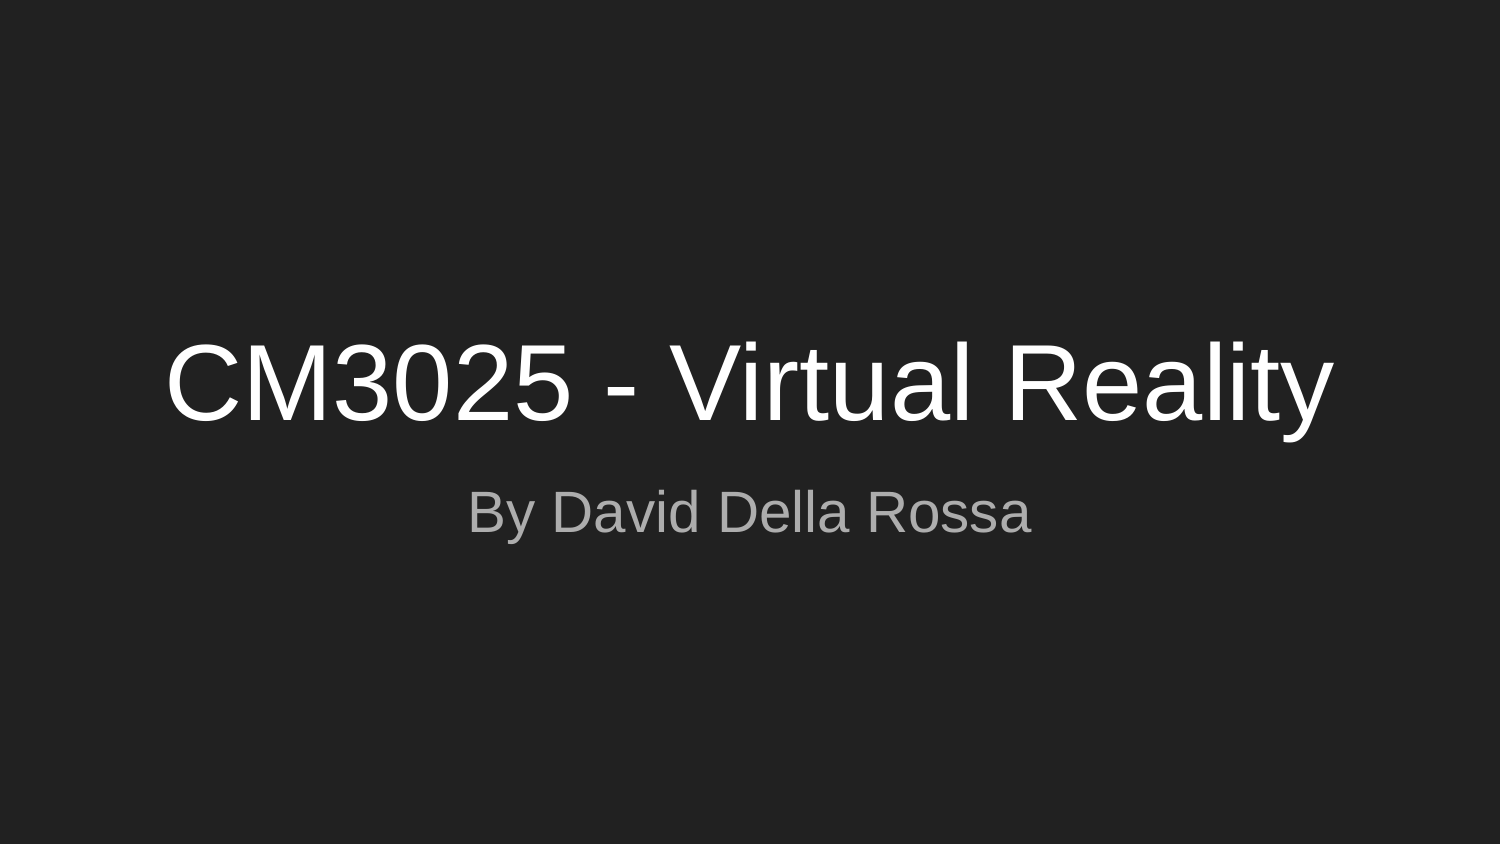

# CM3025 - Virtual Reality
By David Della Rossa